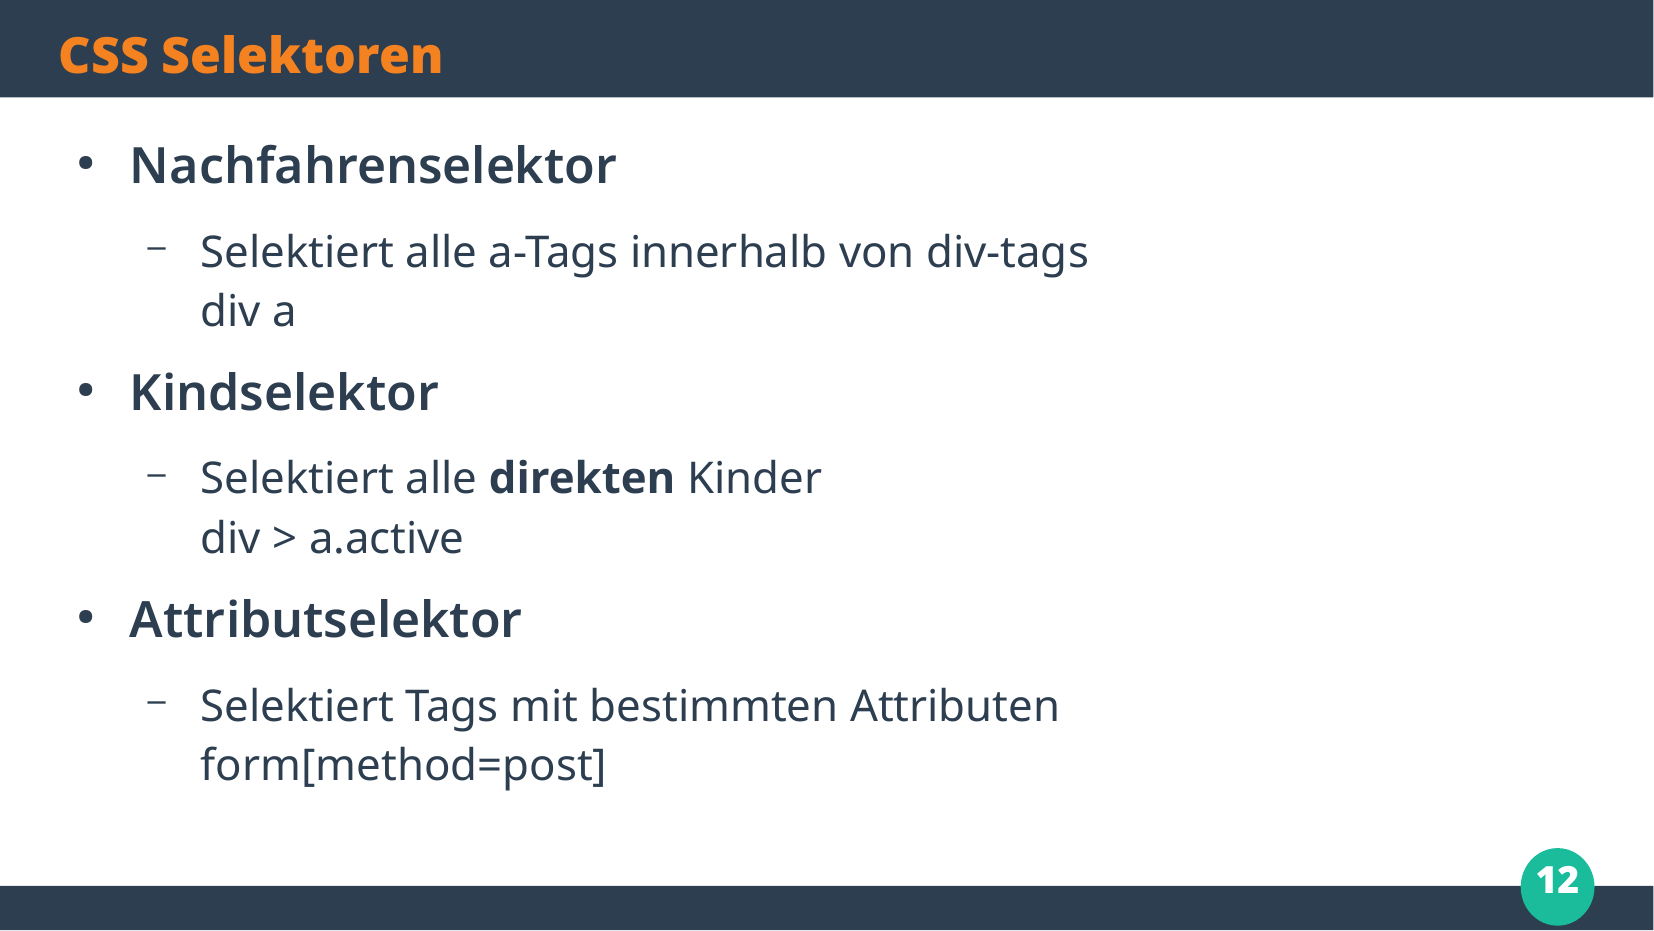

# CSS Selektoren
Nachfahrenselektor
Selektiert alle a-Tags innerhalb von div-tags
div a
Kindselektor
Selektiert alle direkten Kinder
div > a.active
Attributselektor
Selektiert Tags mit bestimmten Attributen
form[method=post]
12